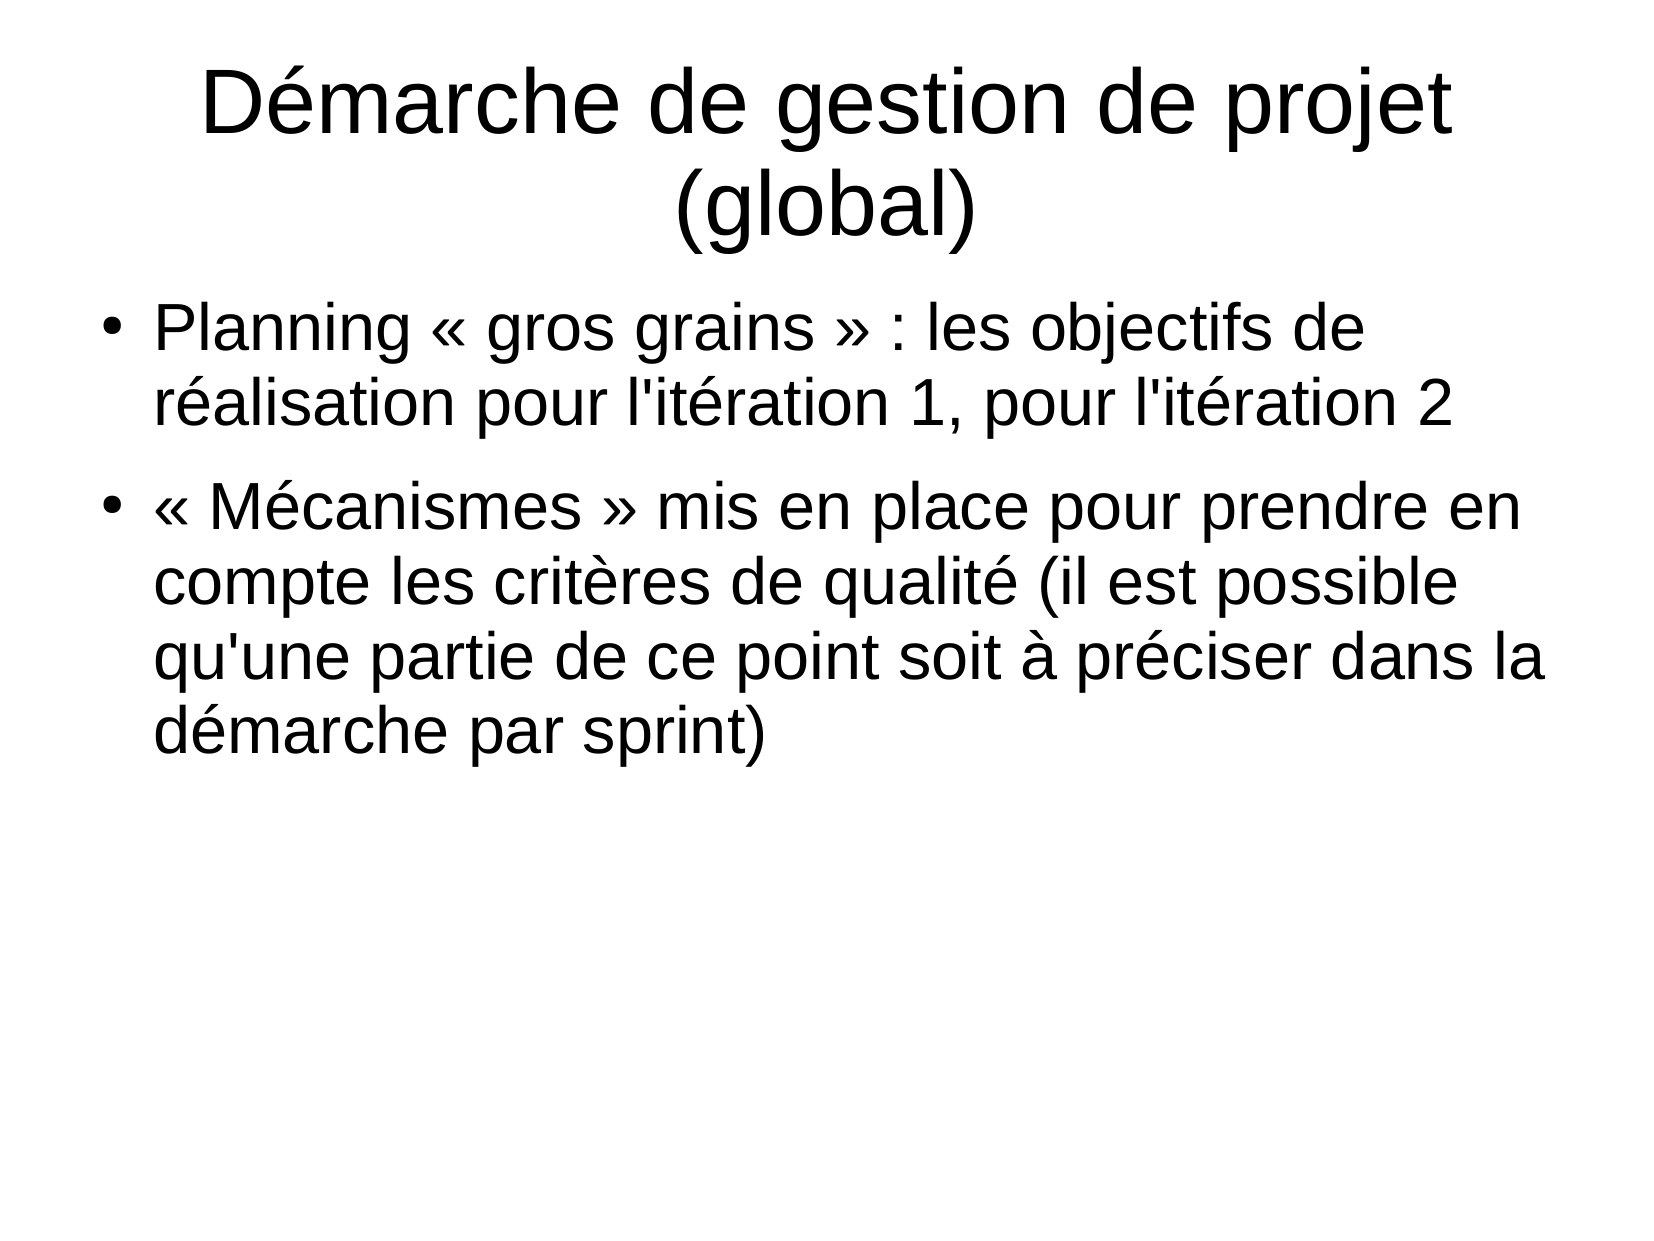

# Démarche de gestion de projet (global)
Planning « gros grains » : les objectifs de réalisation pour l'itération 1, pour l'itération 2
« Mécanismes » mis en place pour prendre en compte les critères de qualité (il est possible qu'une partie de ce point soit à préciser dans la démarche par sprint)